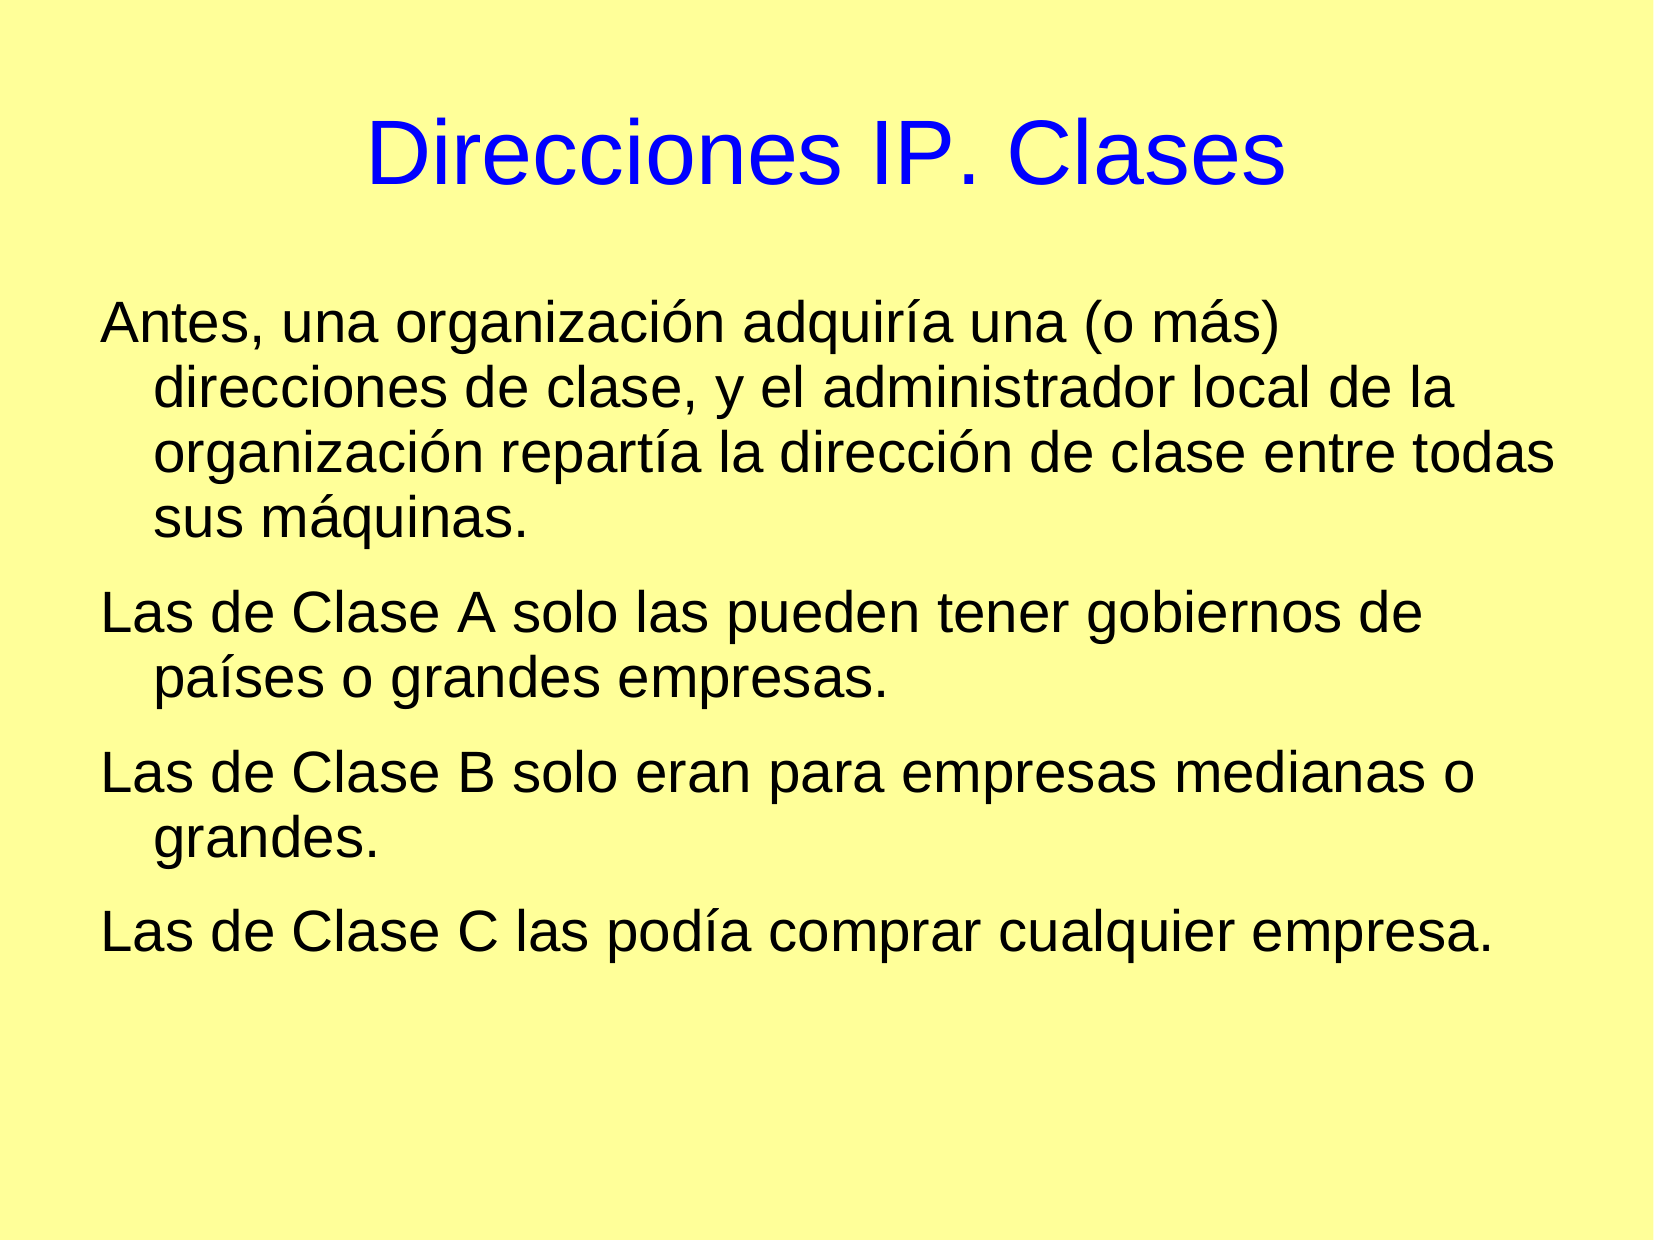

# Direcciones IP. Clases
Antes, una organización adquiría una (o más) direcciones de clase, y el administrador local de la organización repartía la dirección de clase entre todas sus máquinas.
Las de Clase A solo las pueden tener gobiernos de países o grandes empresas.
Las de Clase B solo eran para empresas medianas o grandes.
Las de Clase C las podía comprar cualquier empresa.